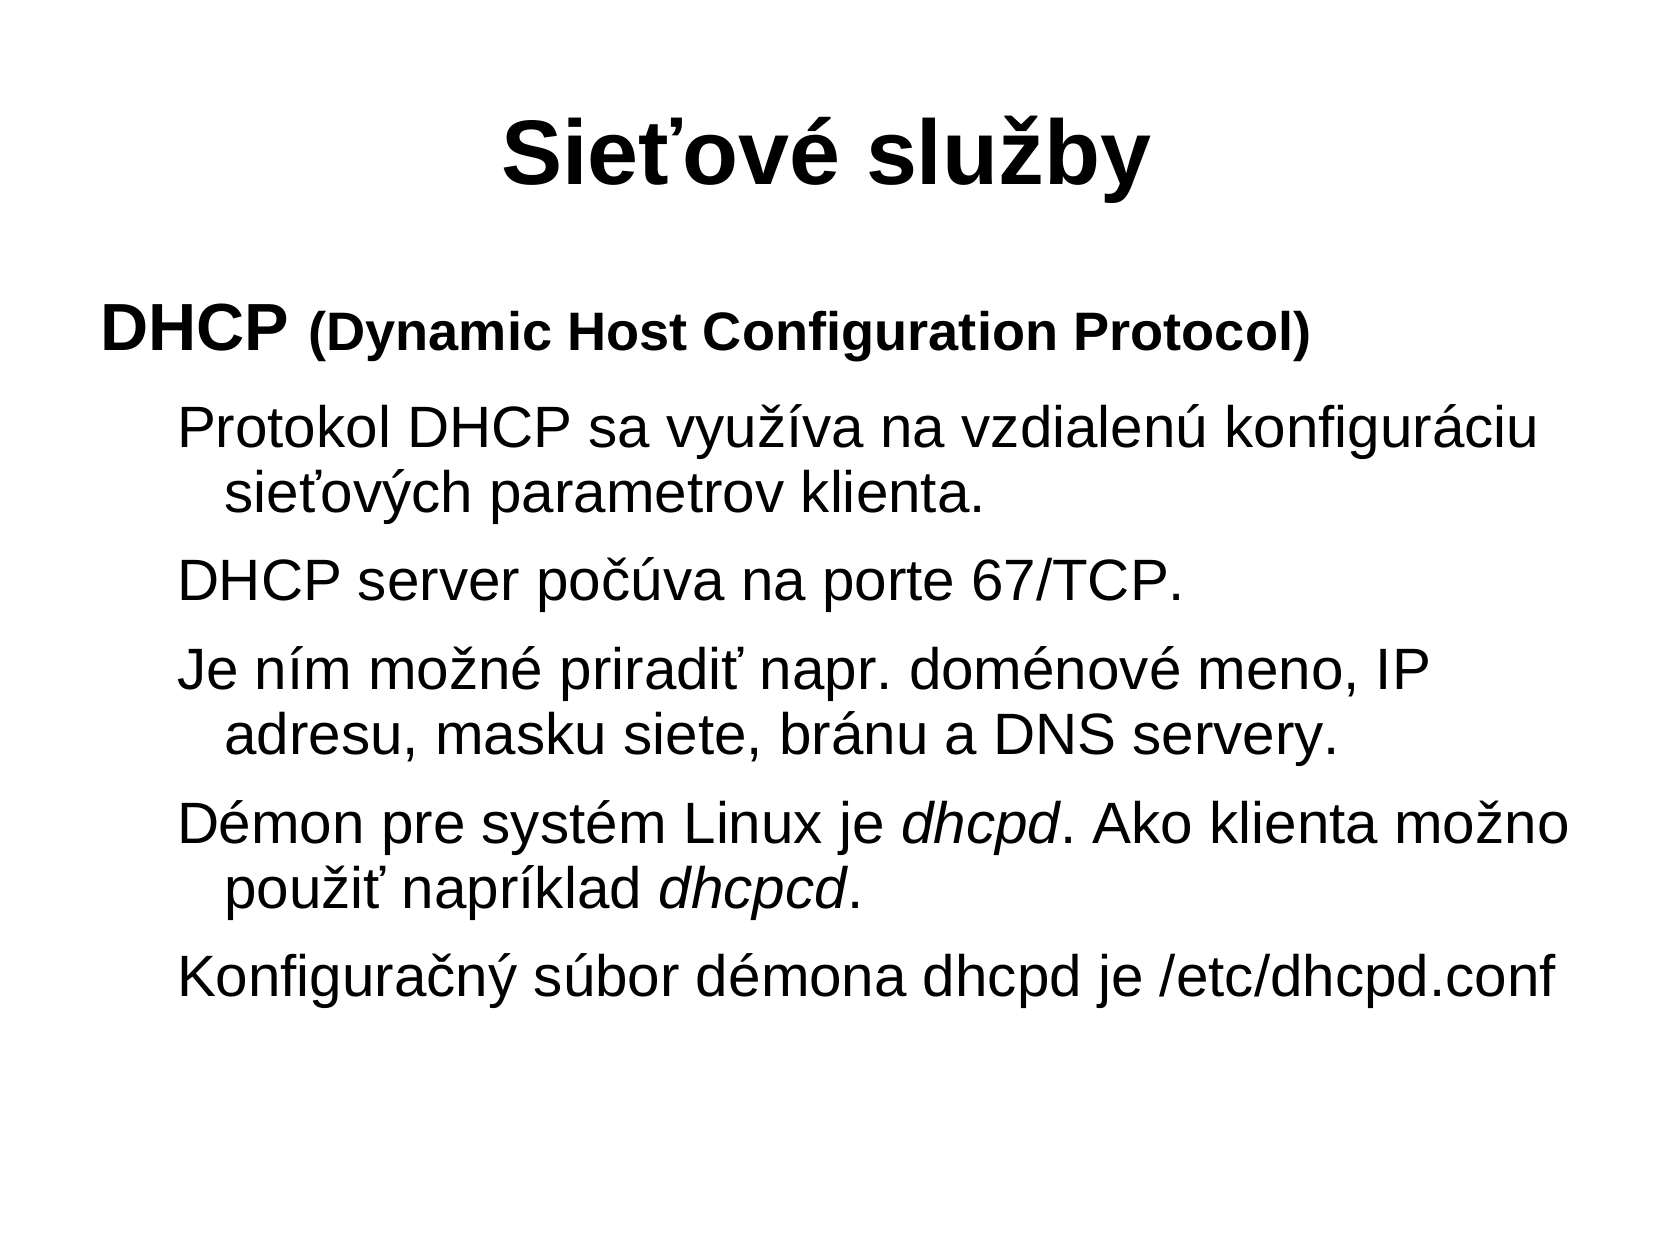

# Sieťové služby
DHCP (Dynamic Host Configuration Protocol)
Protokol DHCP sa využíva na vzdialenú konfiguráciu sieťových parametrov klienta.
DHCP server počúva na porte 67/TCP.
Je ním možné priradiť napr. doménové meno, IP adresu, masku siete, bránu a DNS servery.
Démon pre systém Linux je dhcpd. Ako klienta možno použiť napríklad dhcpcd.
Konfiguračný súbor démona dhcpd je /etc/dhcpd.conf